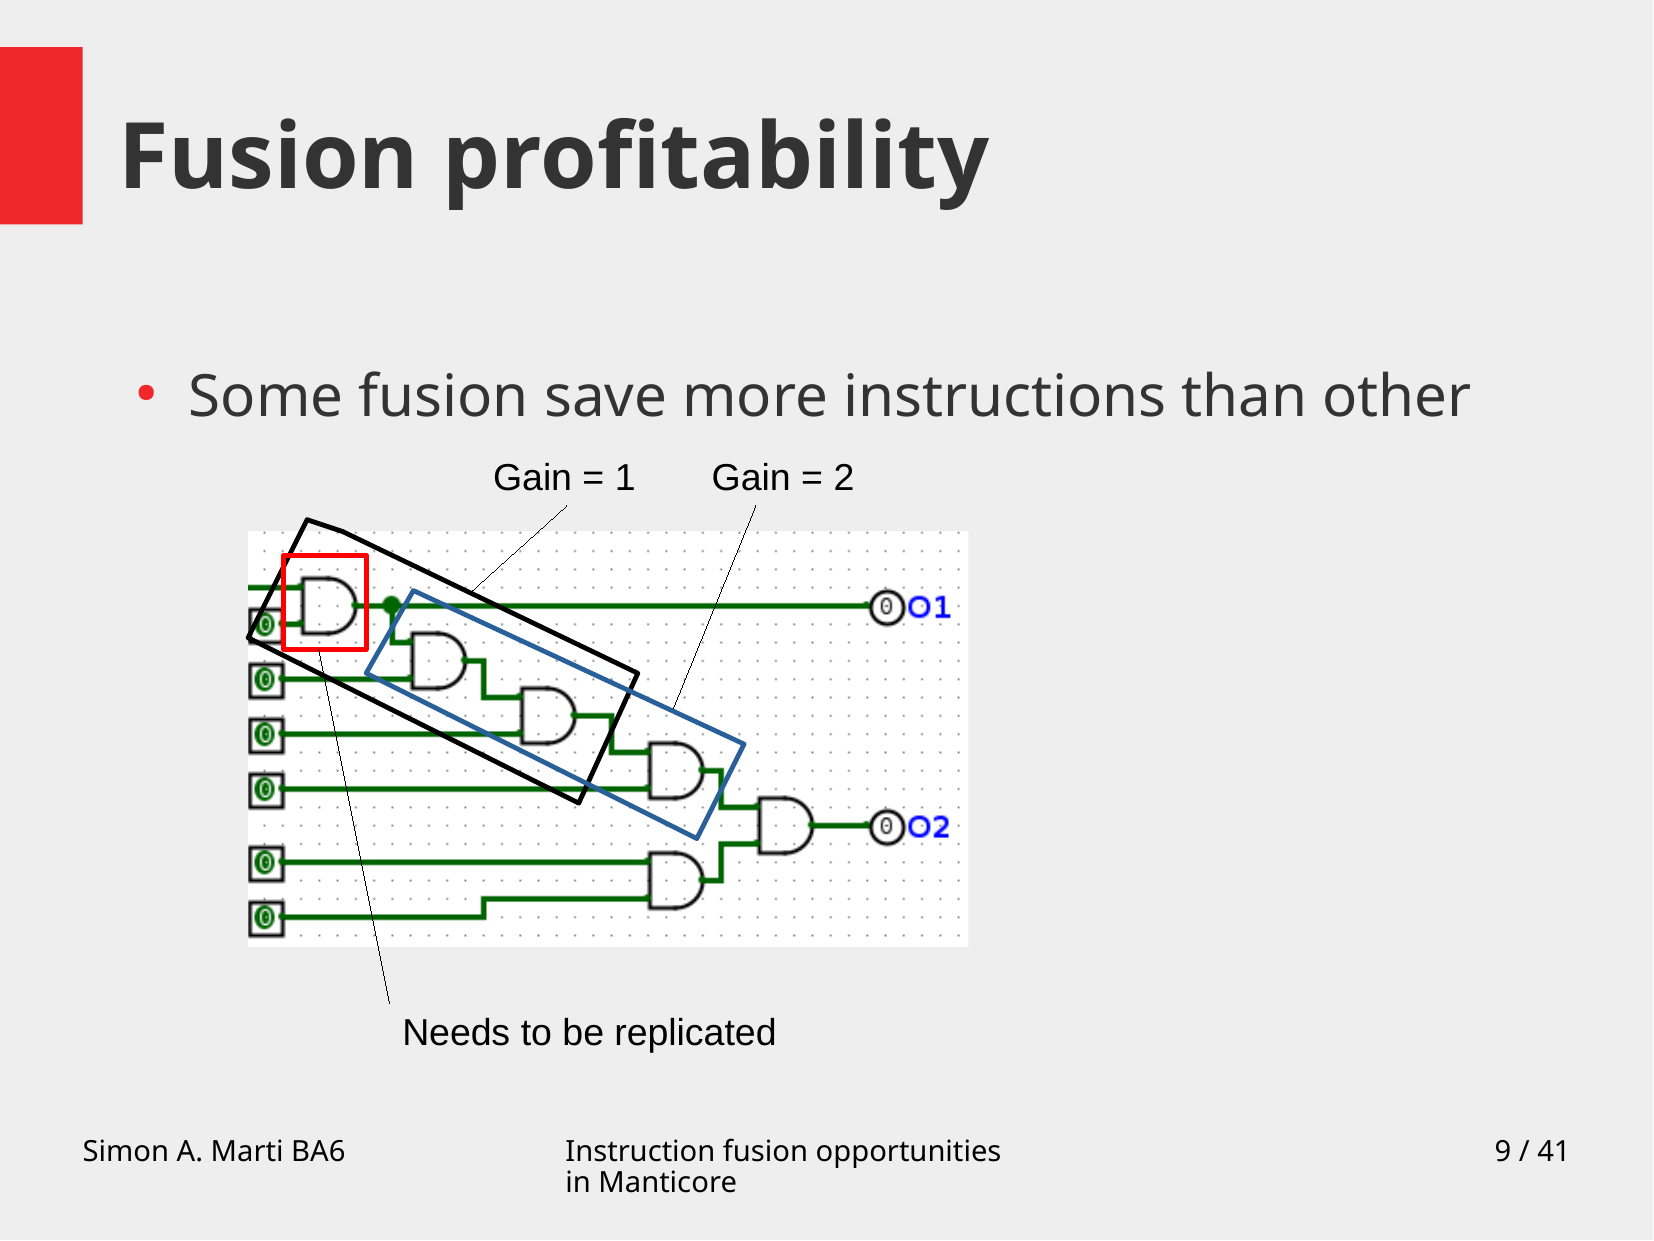

# Fusion profitability
Some fusion save more instructions than other
Gain = 1
Gain = 2
Needs to be replicated
Simon A. Marti BA6
Instruction fusion opportunities in Manticore
9